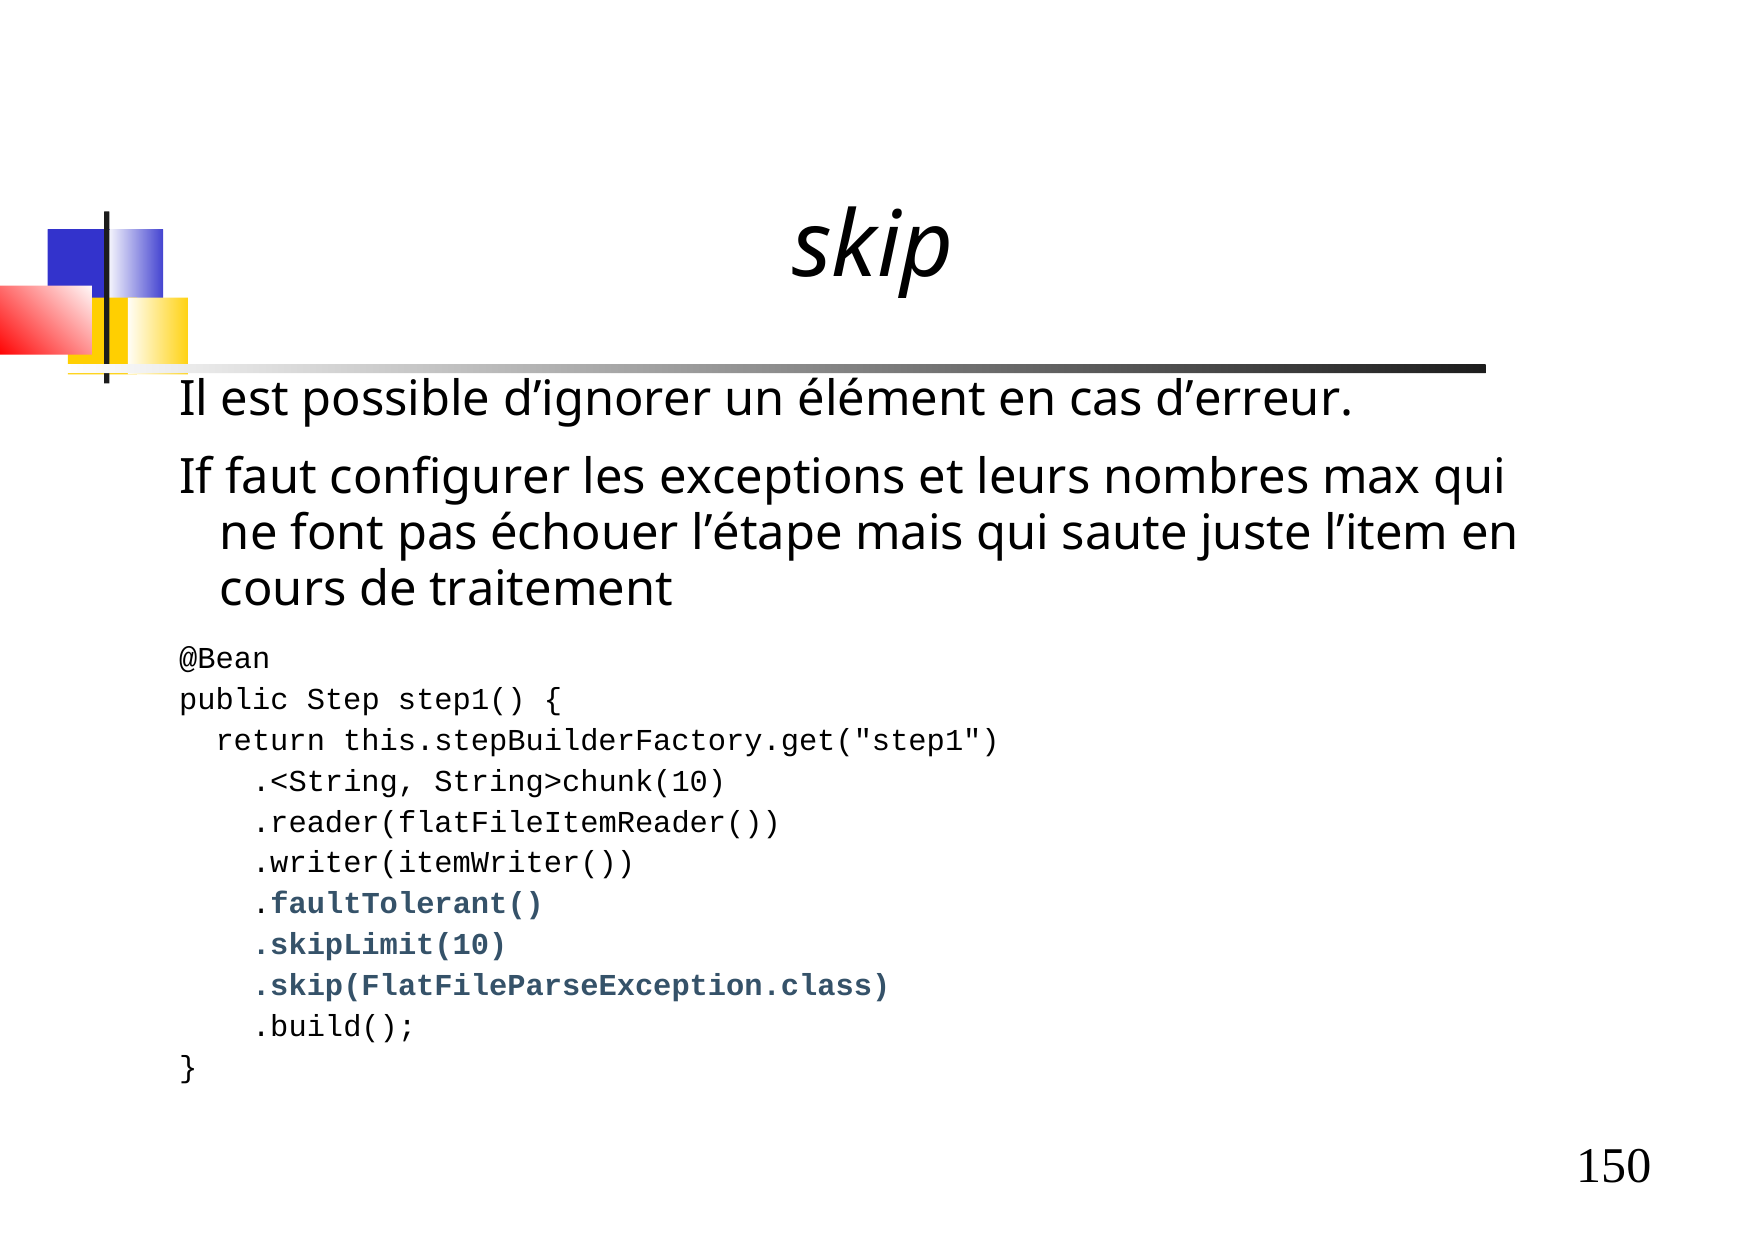

# skip
Il est possible d’ignorer un élément en cas d’erreur.
If faut configurer les exceptions et leurs nombres max qui ne font pas échouer l’étape mais qui saute juste l’item en cours de traitement
@Bean
public Step step1() {
 return this.stepBuilderFactory.get("step1")
 .<String, String>chunk(10)
 .reader(flatFileItemReader())
 .writer(itemWriter())
 .faultTolerant()
 .skipLimit(10)
 .skip(FlatFileParseException.class)
 .build();
}